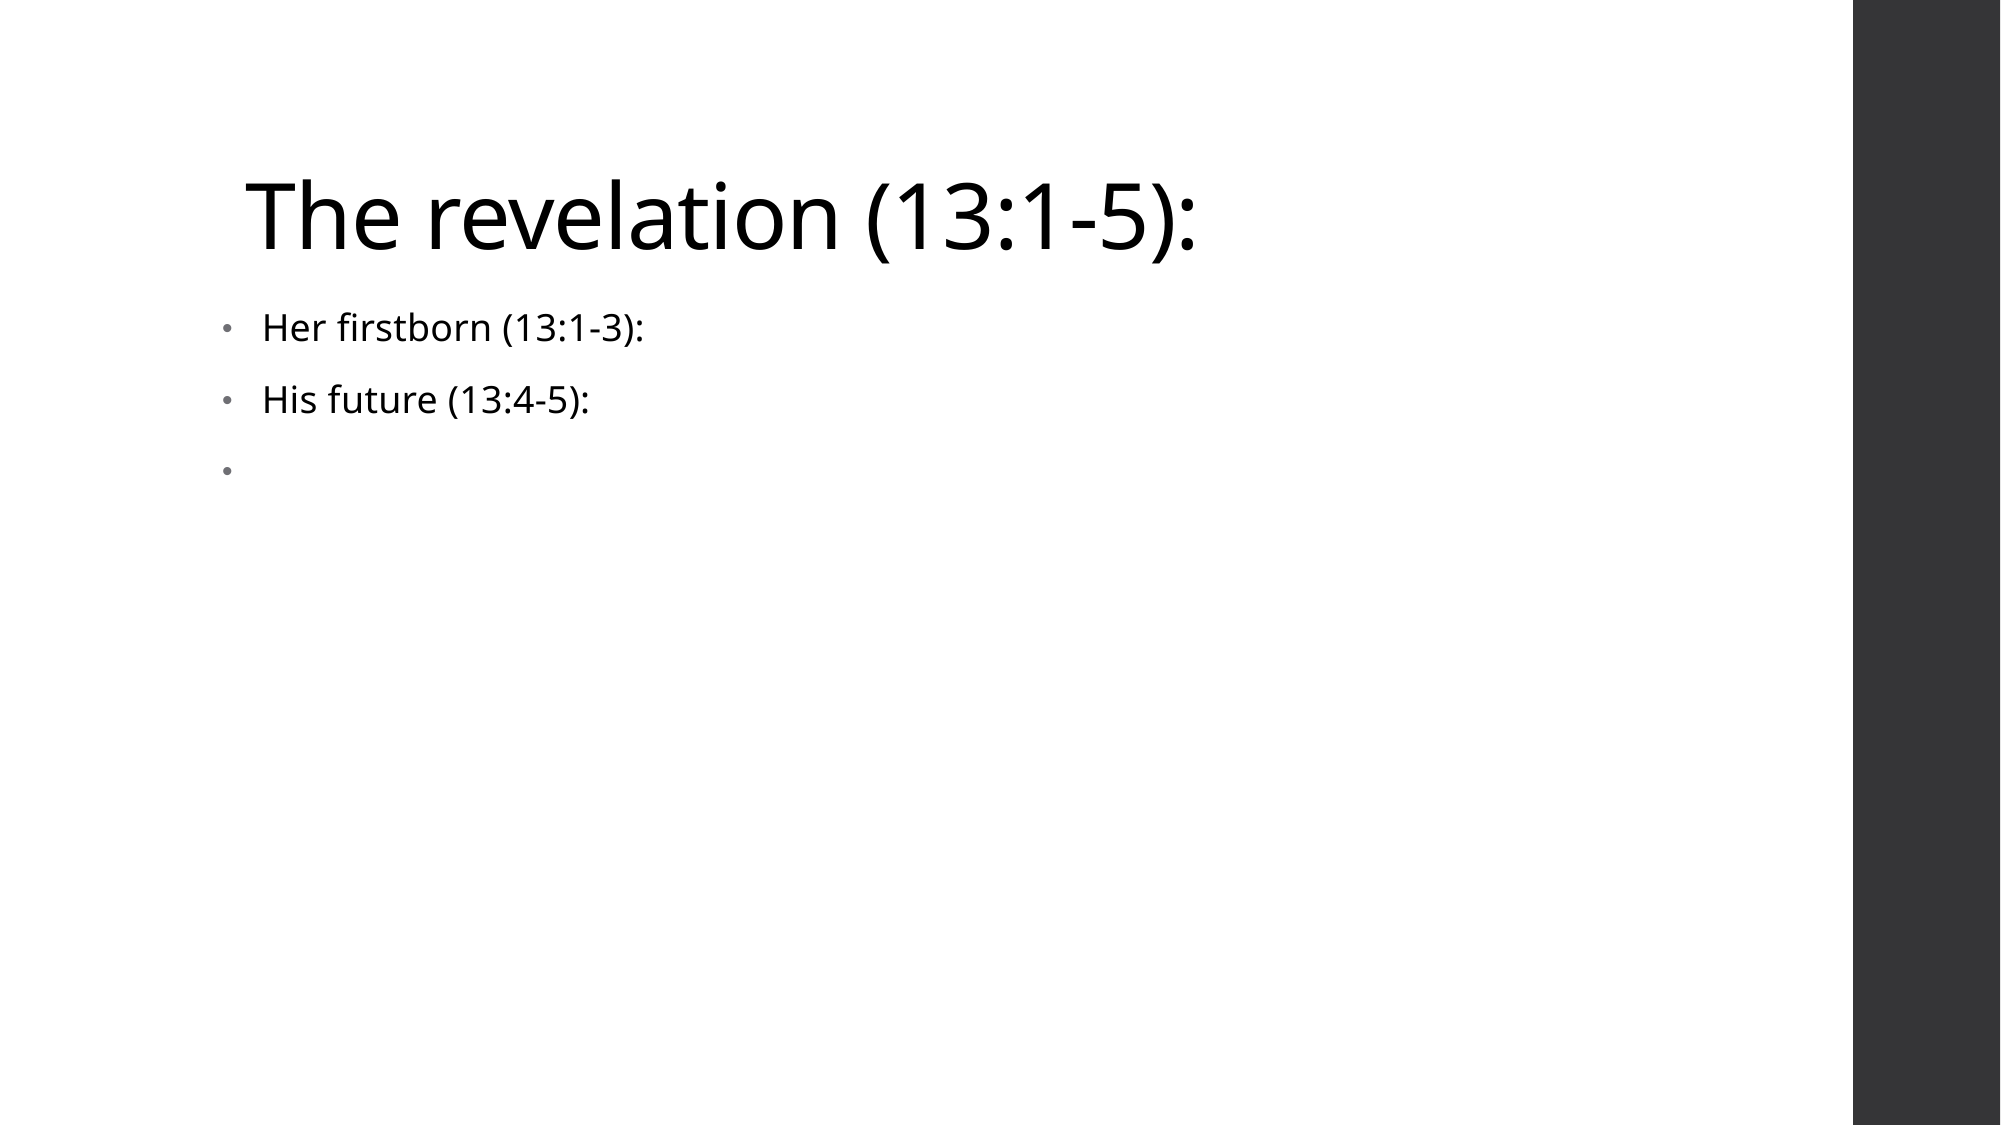

# The revelation (13:1-5):
 Her firstborn (13:1-3):
 His future (13:4-5):